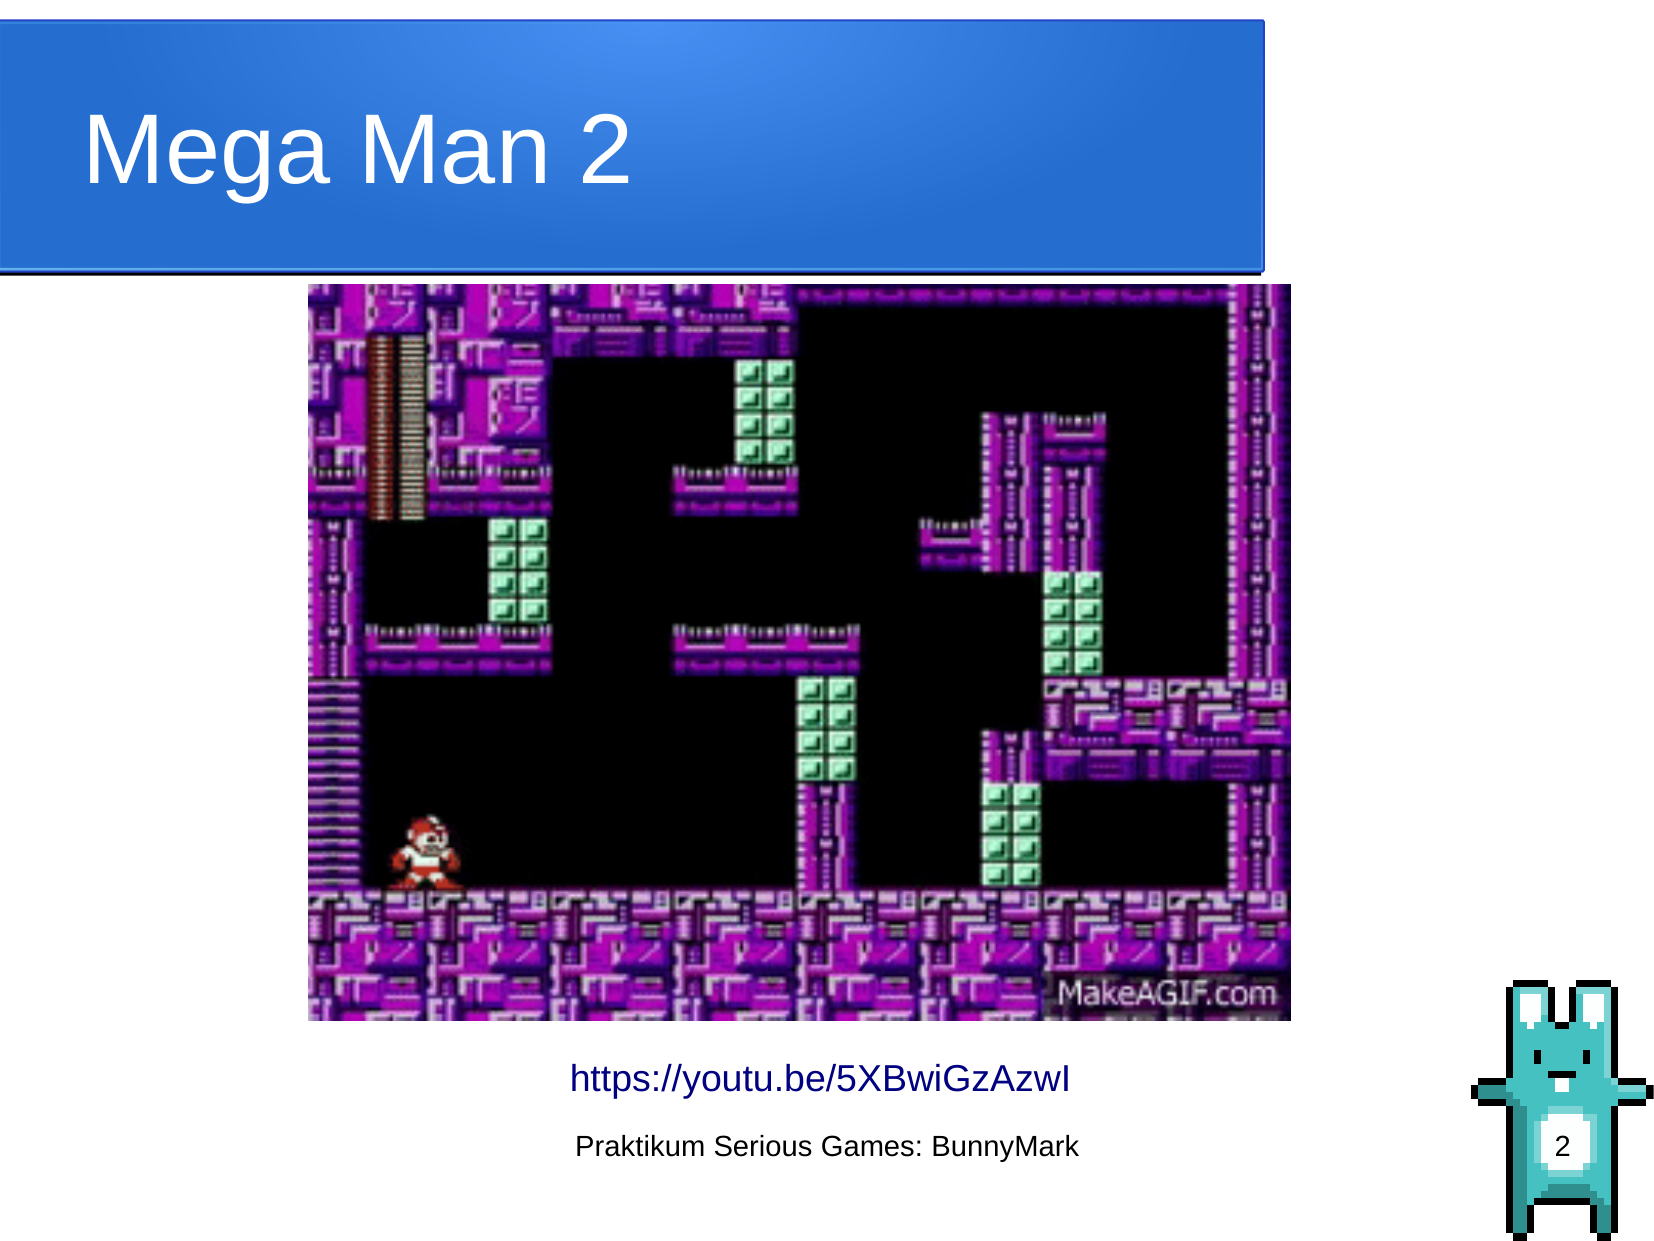

# Mega Man 2
https://youtu.be/5XBwiGzAzwI
Praktikum Serious Games: BunnyMark
2